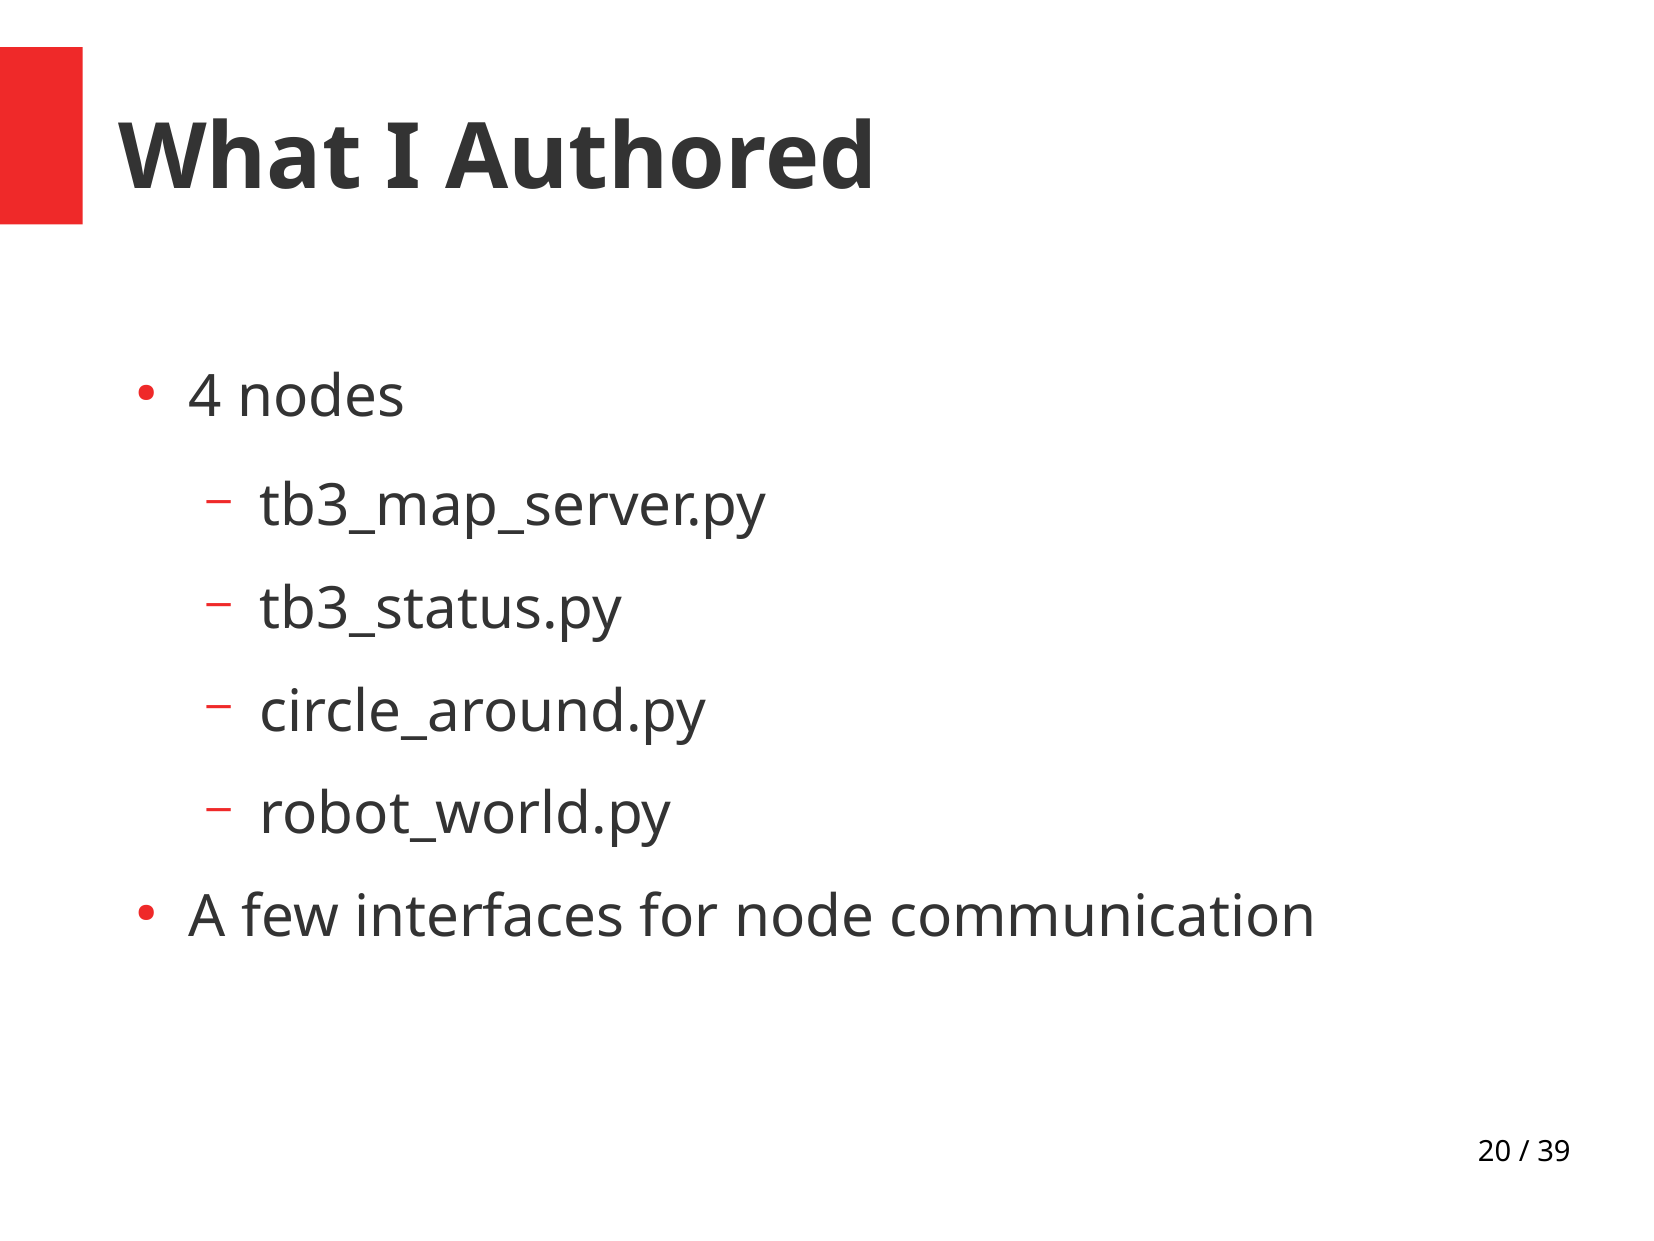

# What I Authored
4 nodes
tb3_map_server.py
tb3_status.py
circle_around.py
robot_world.py
A few interfaces for node communication
20